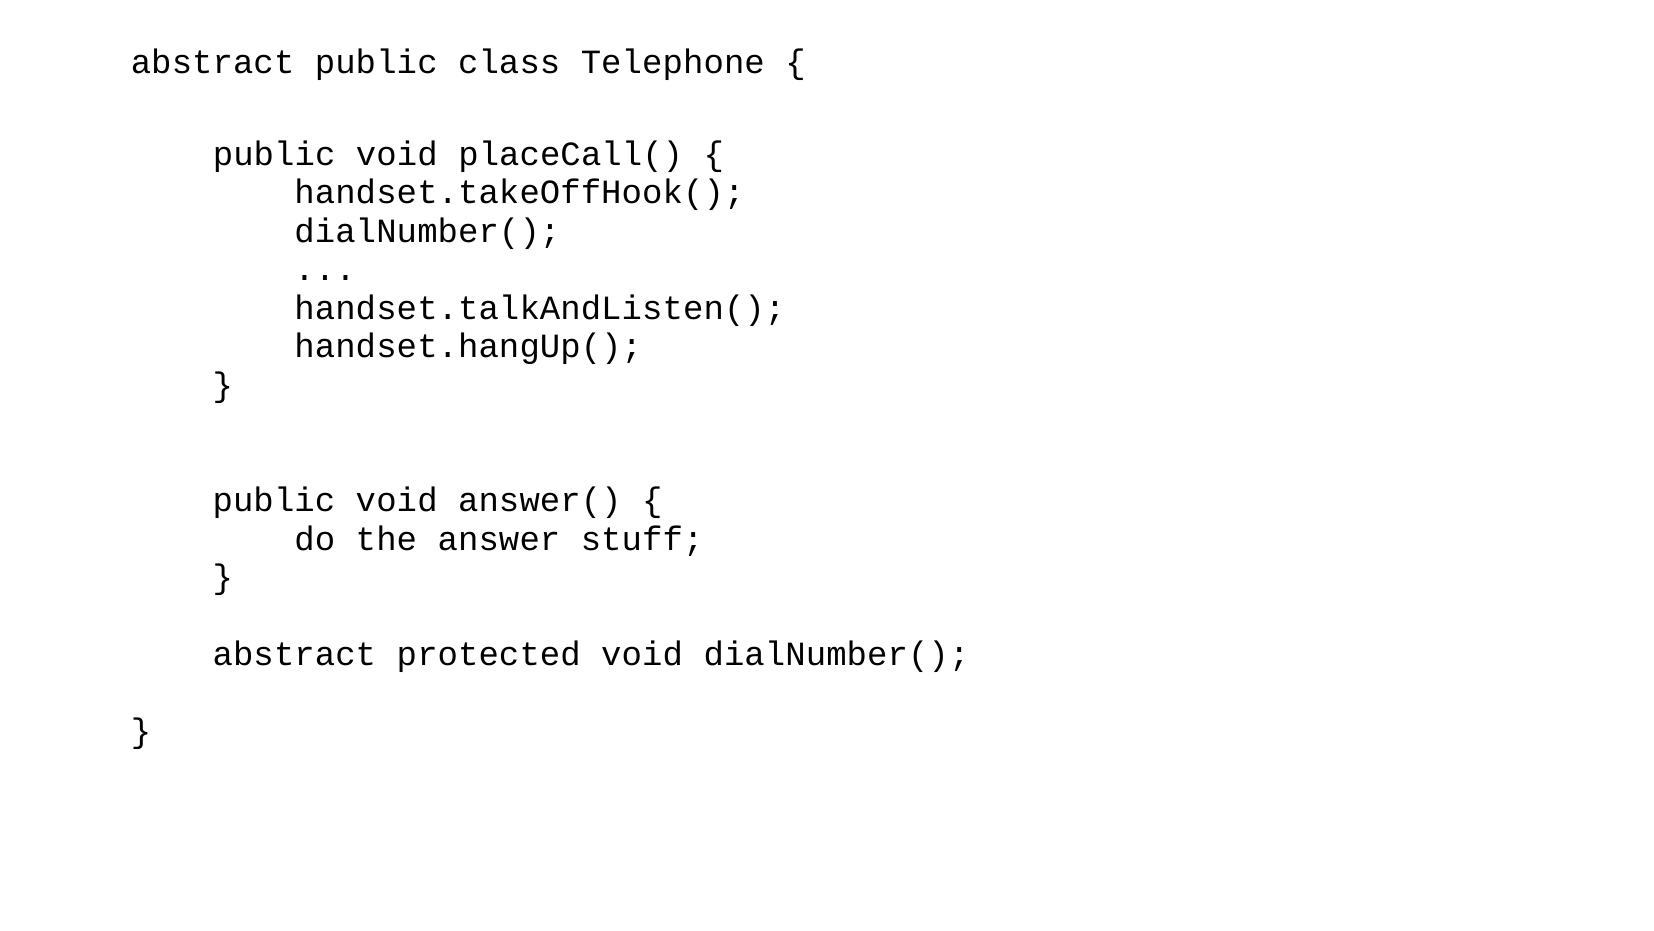

# abstract public class Telephone {
 public void placeCall() {
 handset.takeOffHook();
 dialNumber();
 ...
 handset.talkAndListen();
 handset.hangUp();
 }
 public void answer() {
 do the answer stuff;
 }
 abstract protected void dialNumber();
}
ZAbKGHCEkSC6